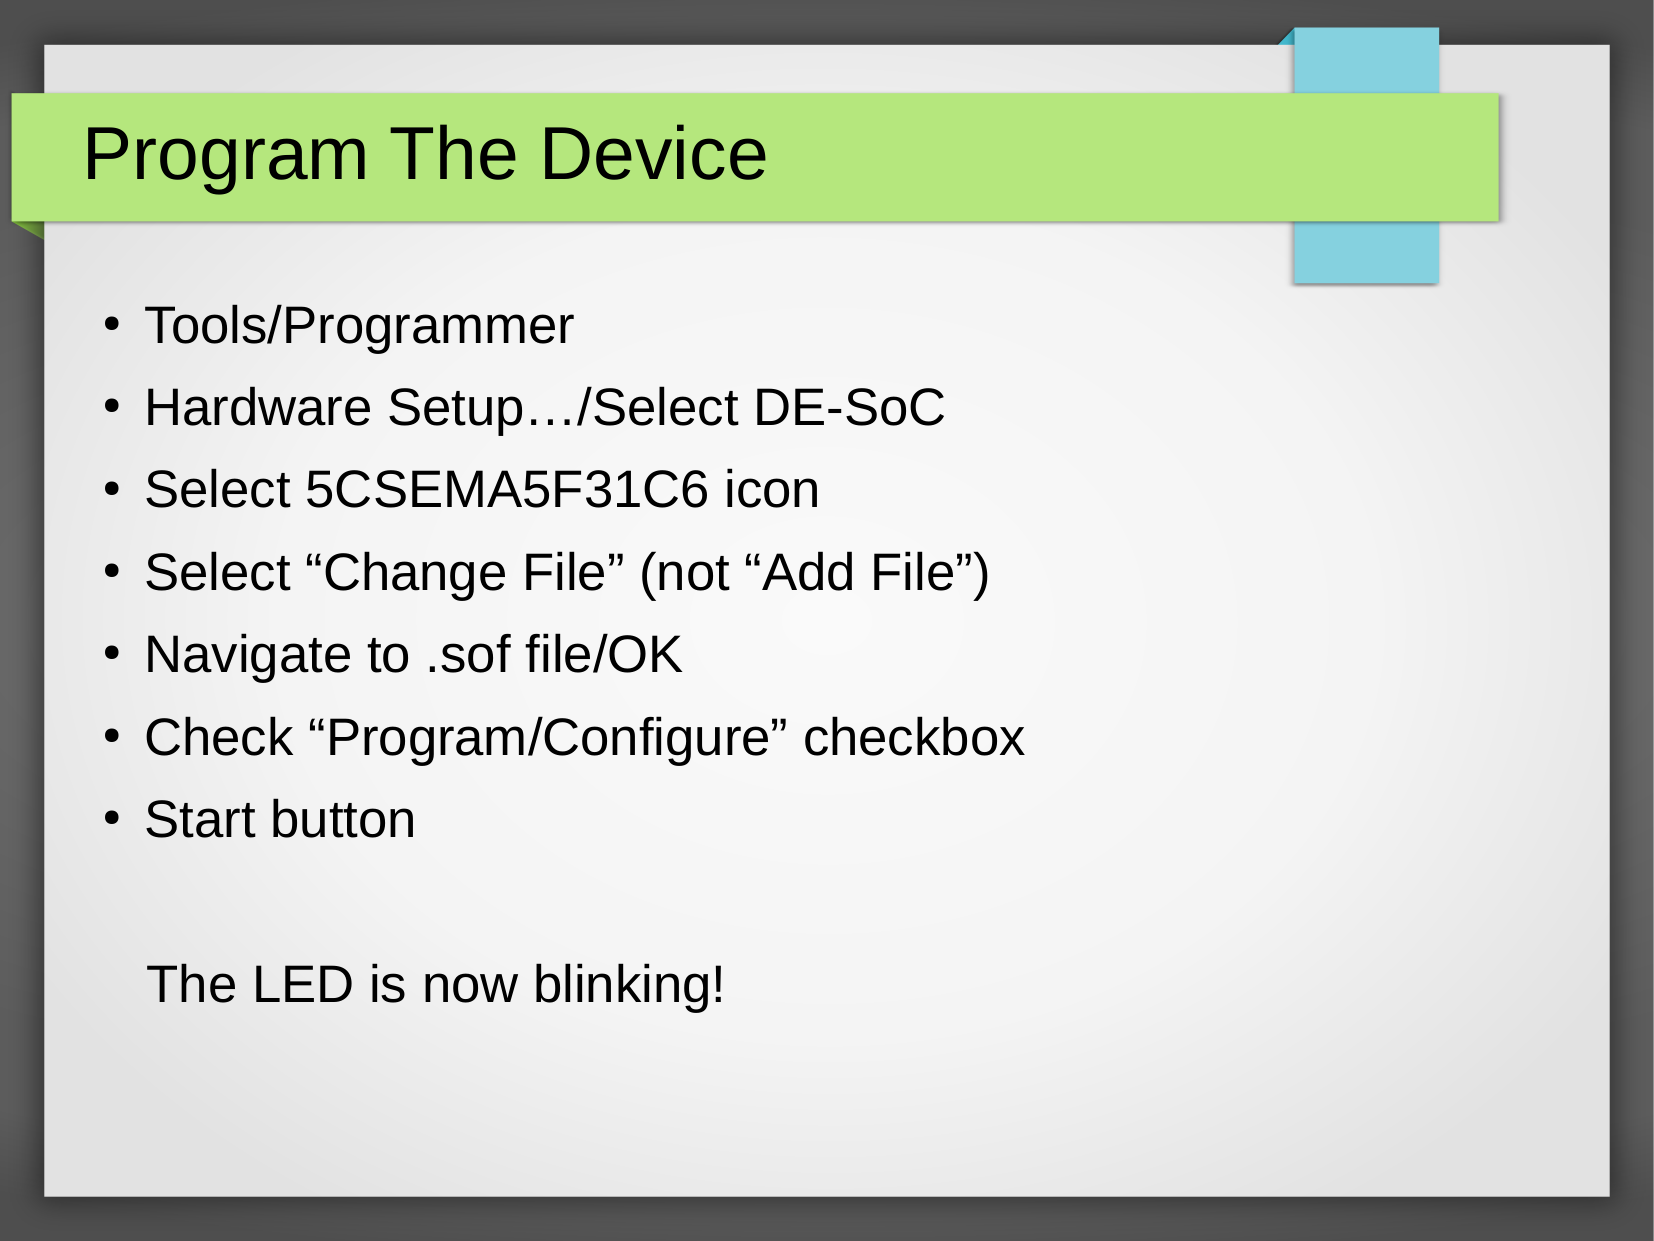

# Program The Device
Tools/Programmer
Hardware Setup…/Select DE-SoC
Select 5CSEMA5F31C6 icon
Select “Change File” (not “Add File”)
Navigate to .sof file/OK
Check “Program/Configure” checkbox
Start button
The LED is now blinking!